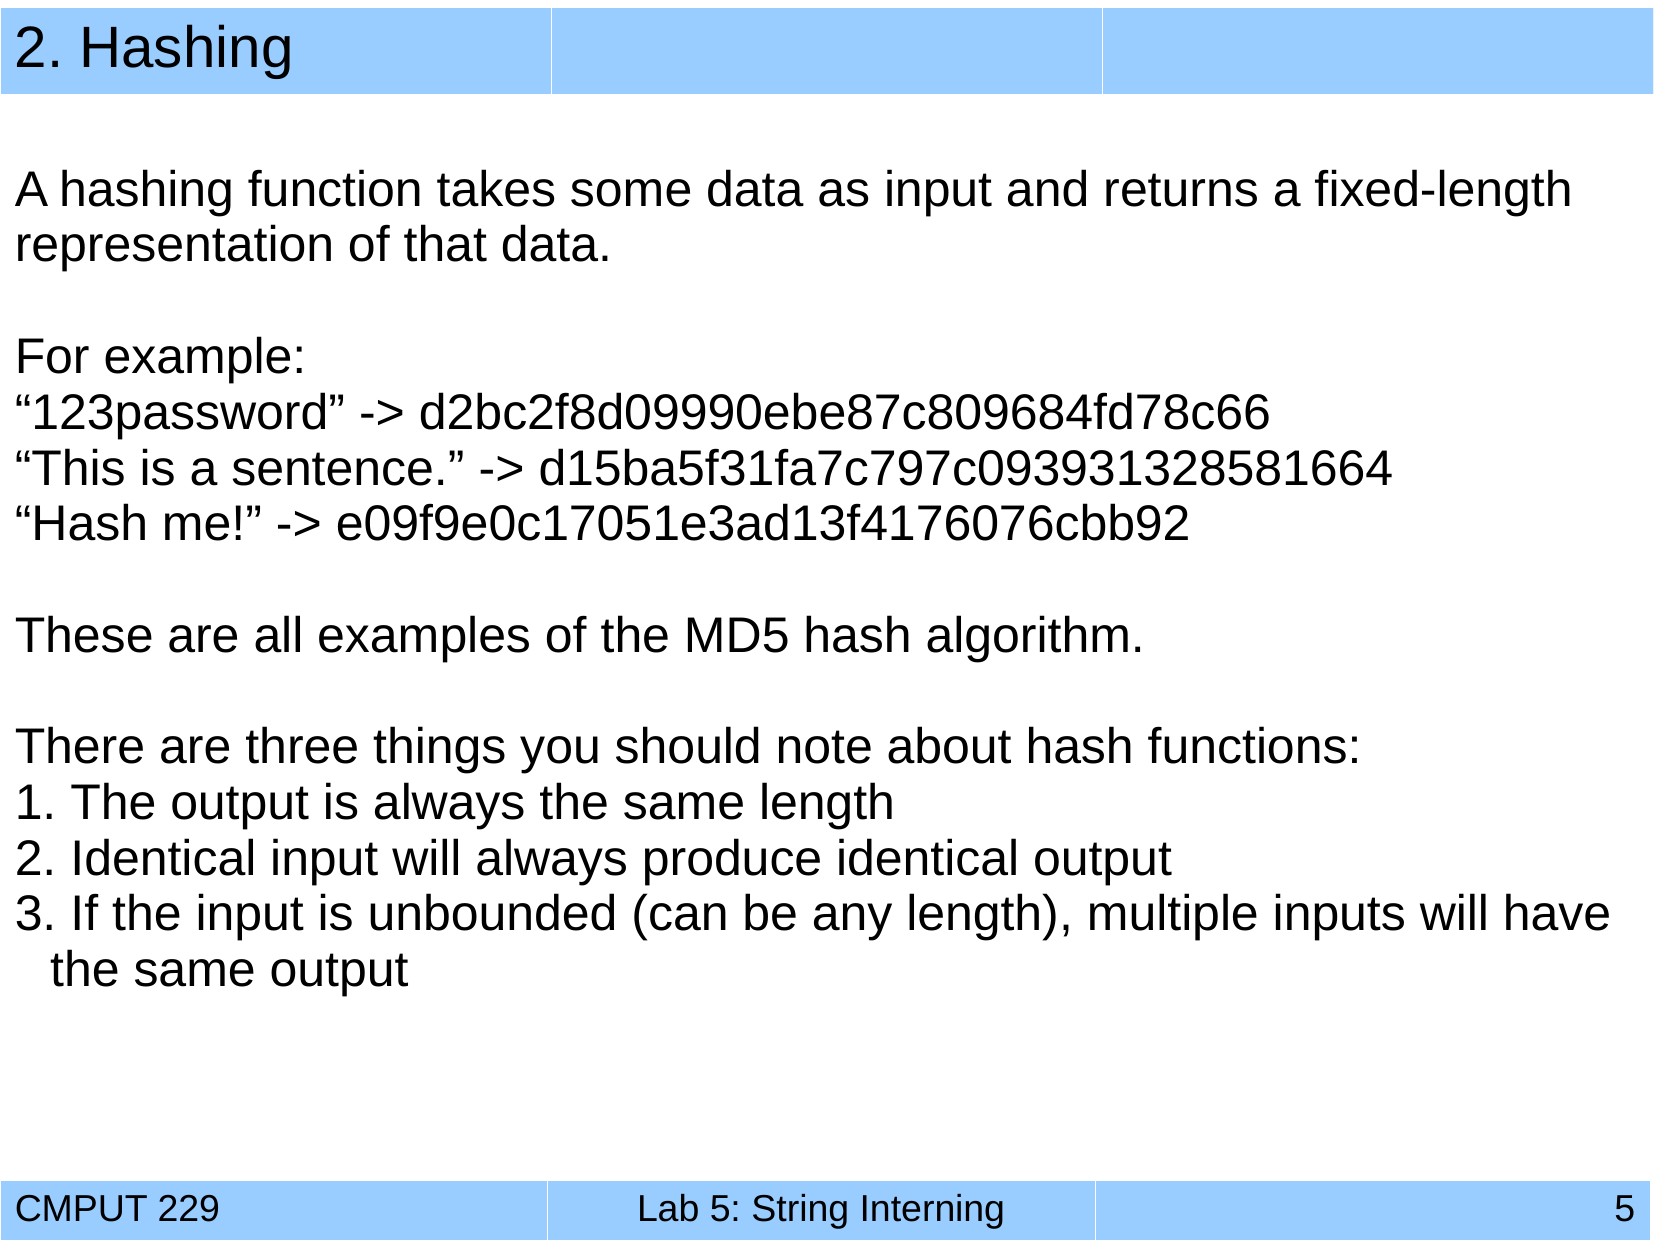

| 2. Hashing | | |
| --- | --- | --- |
A hashing function takes some data as input and returns a fixed-length representation of that data.
For example:
“123password” -> d2bc2f8d09990ebe87c809684fd78c66
“This is a sentence.” -> d15ba5f31fa7c797c093931328581664
“Hash me!” -> e09f9e0c17051e3ad13f4176076cbb92
These are all examples of the MD5 hash algorithm.
There are three things you should note about hash functions:
 The output is always the same length
 Identical input will always produce identical output
 If the input is unbounded (can be any length), multiple inputs will have the same output
| CMPUT 229 | Lab 5: String Interning | |
| --- | --- | --- |